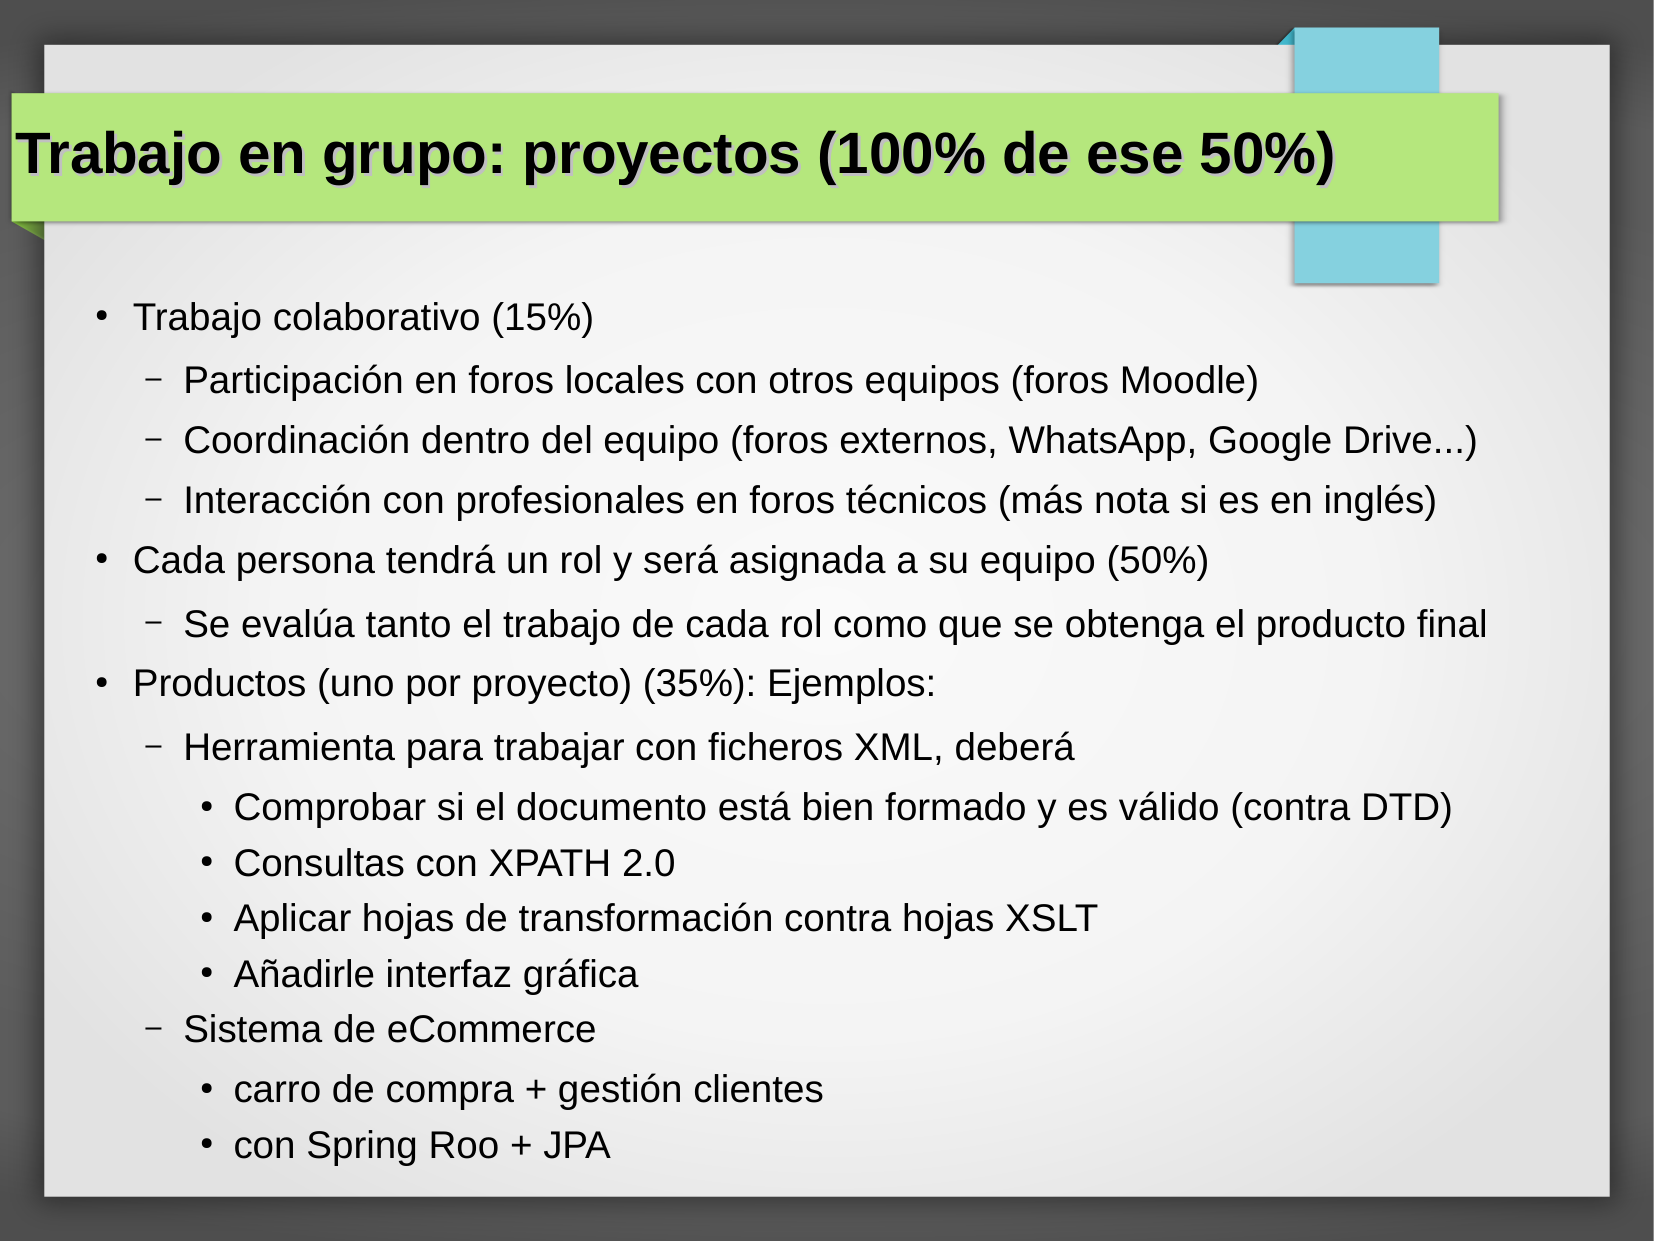

# Trabajo en grupo: proyectos (100% de ese 50%)
Trabajo colaborativo (15%)
Participación en foros locales con otros equipos (foros Moodle)
Coordinación dentro del equipo (foros externos, WhatsApp, Google Drive...)
Interacción con profesionales en foros técnicos (más nota si es en inglés)
Cada persona tendrá un rol y será asignada a su equipo (50%)
Se evalúa tanto el trabajo de cada rol como que se obtenga el producto final
Productos (uno por proyecto) (35%): Ejemplos:
Herramienta para trabajar con ficheros XML, deberá
Comprobar si el documento está bien formado y es válido (contra DTD)
Consultas con XPATH 2.0
Aplicar hojas de transformación contra hojas XSLT
Añadirle interfaz gráfica
Sistema de eCommerce
carro de compra + gestión clientes
con Spring Roo + JPA